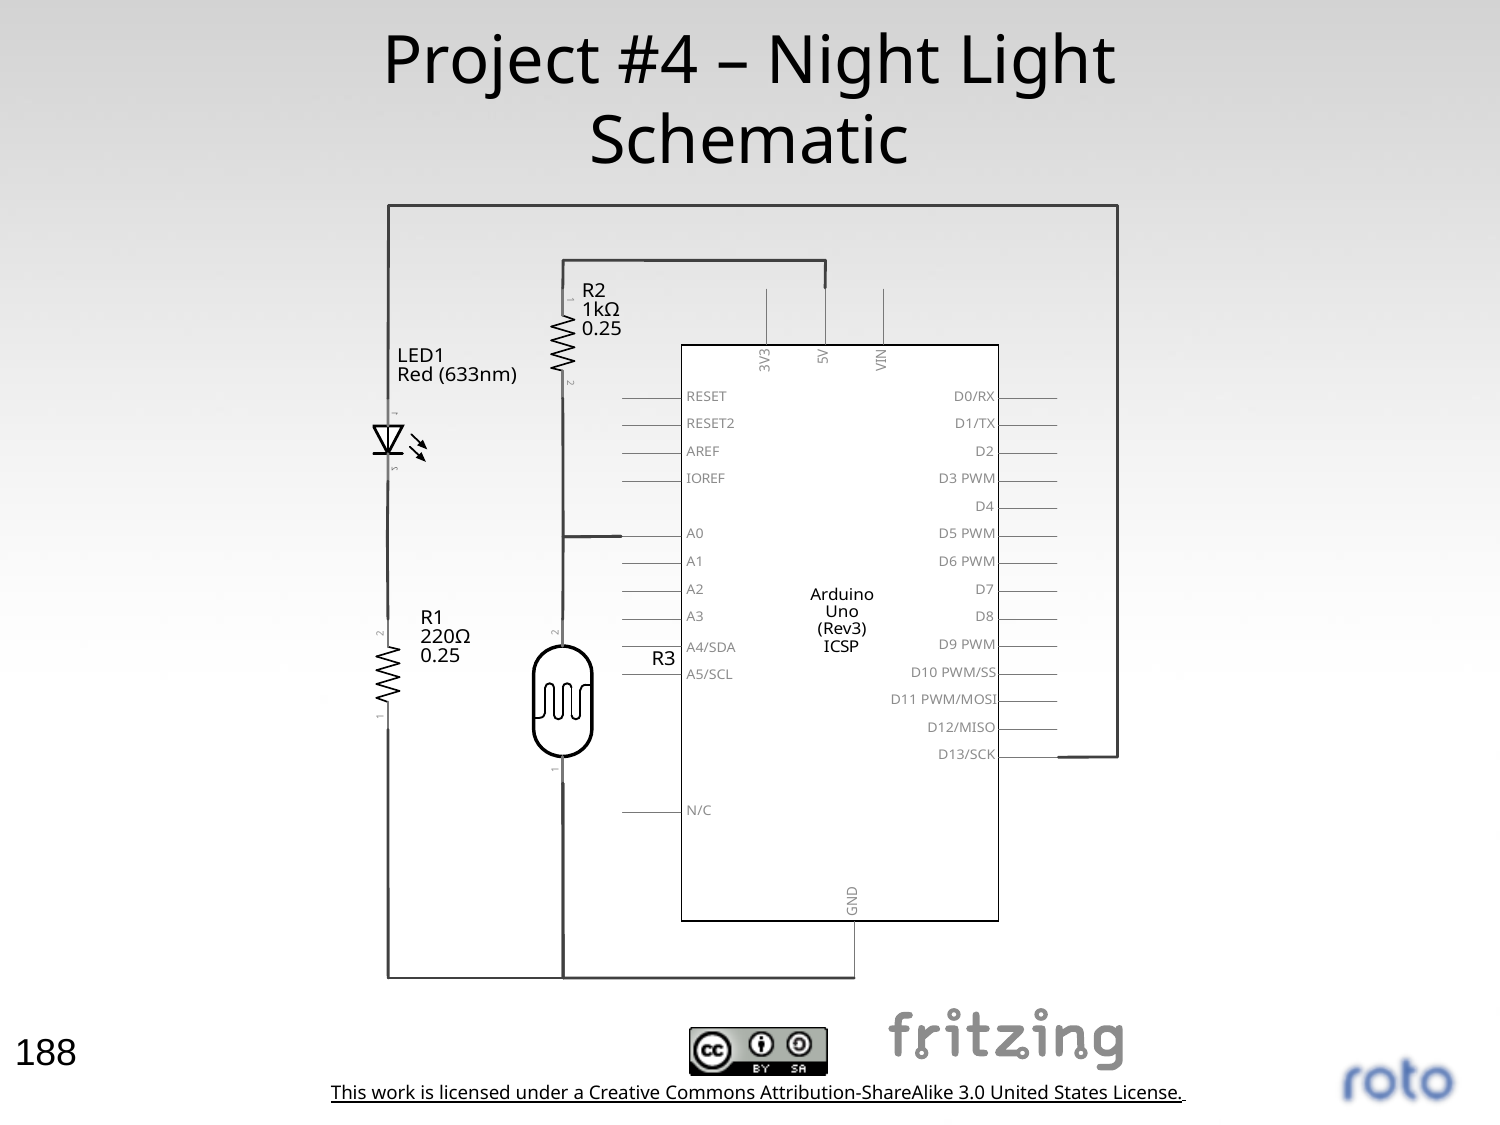

# Project #4 – Night Light Schematic